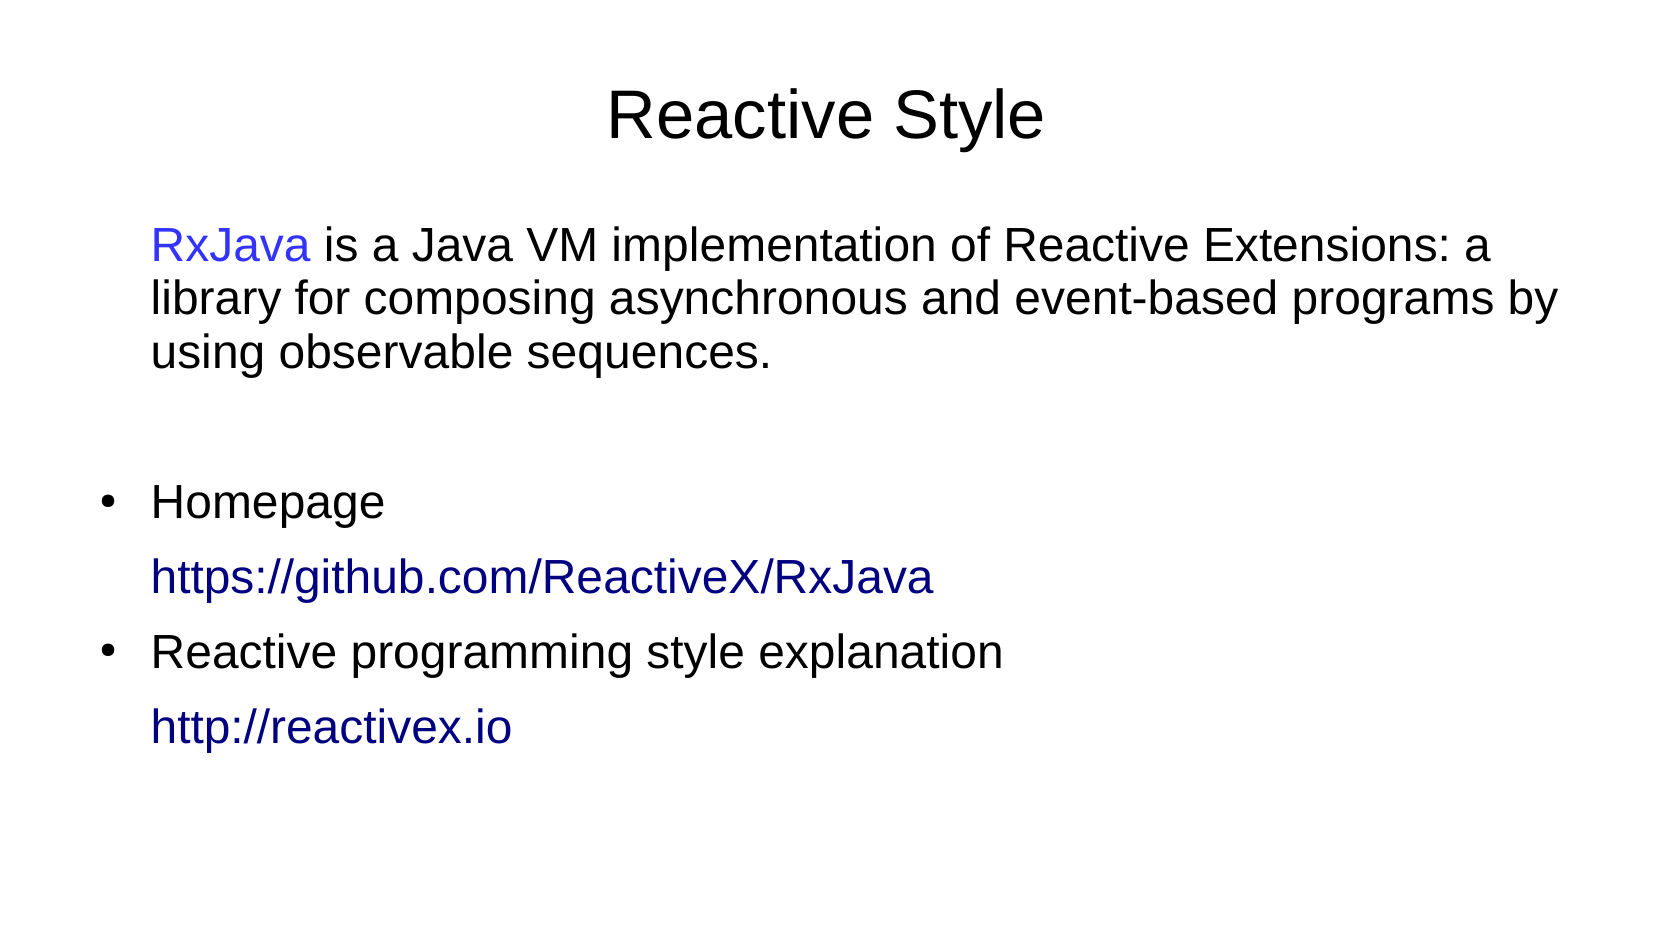

# Reactive Style
RxJava is a Java VM implementation of Reactive Extensions: a library for composing asynchronous and event-based programs by using observable sequences.
Homepage
https://github.com/ReactiveX/RxJava
Reactive programming style explanation
http://reactivex.io